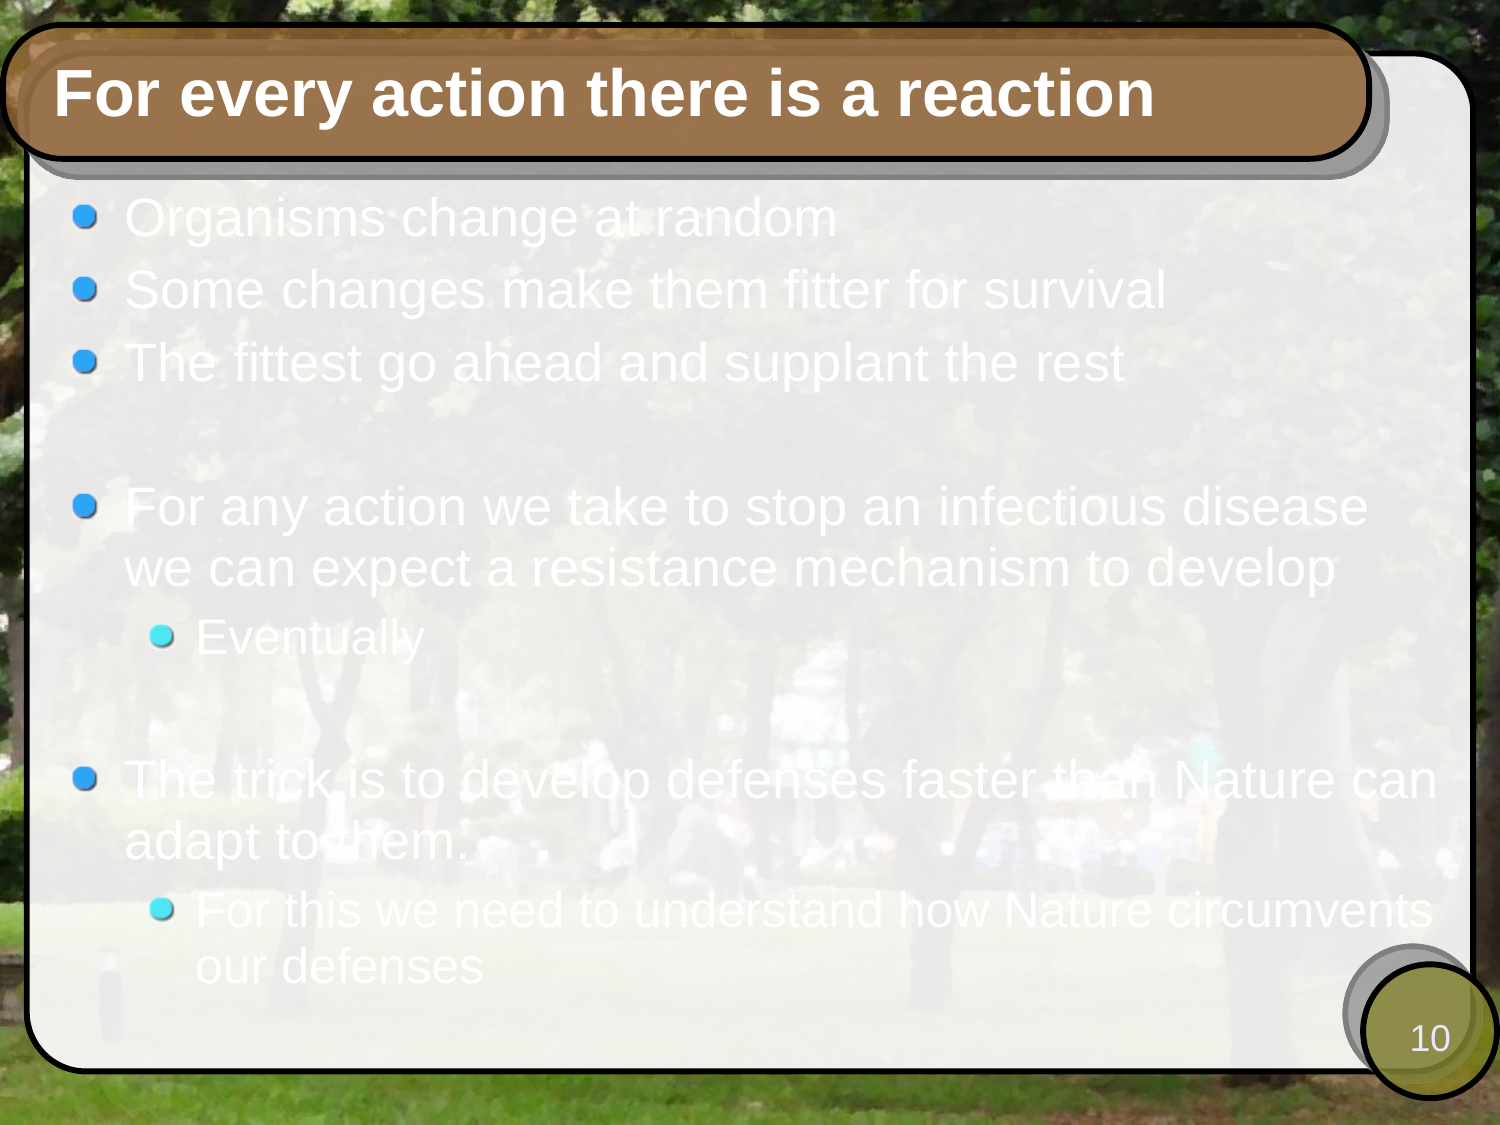

# For every action there is a reaction
Organisms change at random
Some changes make them fitter for survival
The fittest go ahead and supplant the rest
For any action we take to stop an infectious disease we can expect a resistance mechanism to develop
Eventually
The trick is to develop defenses faster than Nature can adapt to them.
For this we need to understand how Nature circumvents our defenses
10